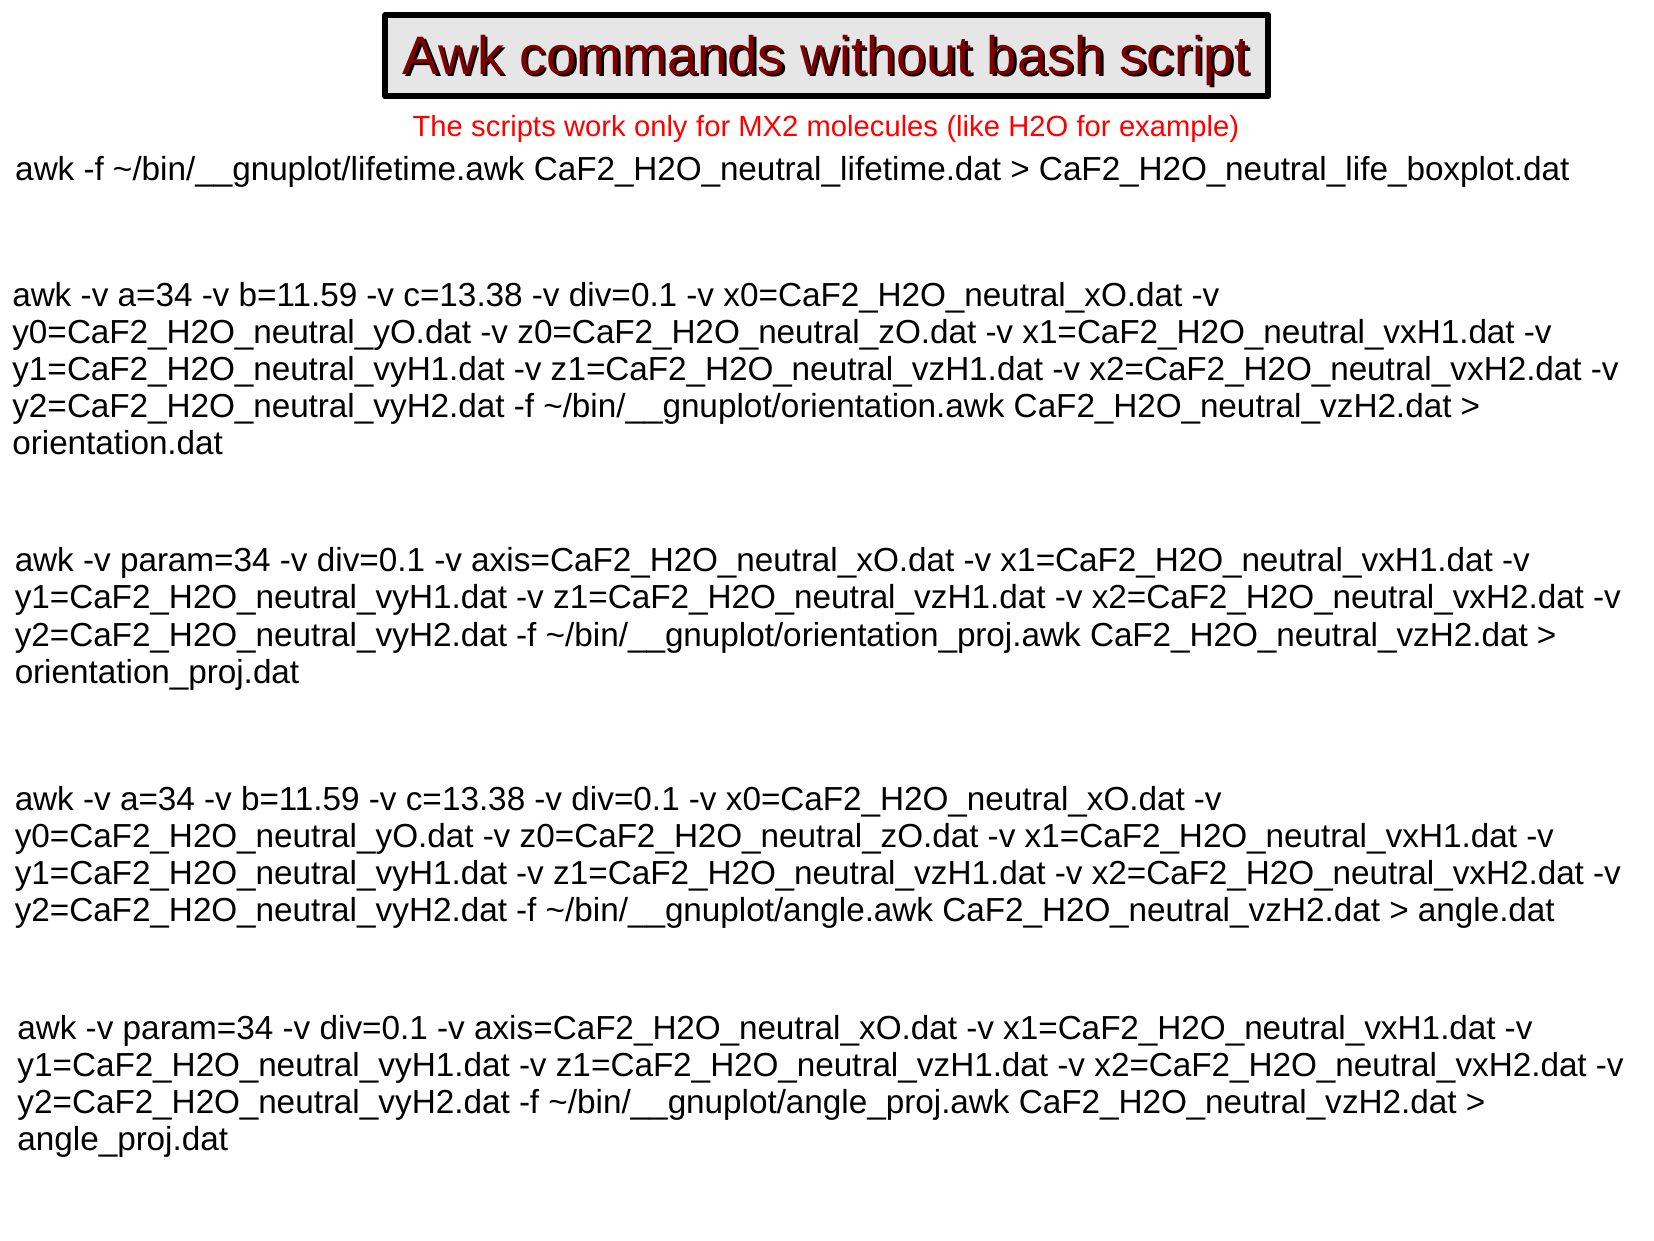

Awk commands without bash script
The scripts work only for MX2 molecules (like H2O for example)
awk -f ~/bin/__gnuplot/lifetime.awk CaF2_H2O_neutral_lifetime.dat > CaF2_H2O_neutral_life_boxplot.dat
awk -v a=34 -v b=11.59 -v c=13.38 -v div=0.1 -v x0=CaF2_H2O_neutral_xO.dat -v y0=CaF2_H2O_neutral_yO.dat -v z0=CaF2_H2O_neutral_zO.dat -v x1=CaF2_H2O_neutral_vxH1.dat -v y1=CaF2_H2O_neutral_vyH1.dat -v z1=CaF2_H2O_neutral_vzH1.dat -v x2=CaF2_H2O_neutral_vxH2.dat -v y2=CaF2_H2O_neutral_vyH2.dat -f ~/bin/__gnuplot/orientation.awk CaF2_H2O_neutral_vzH2.dat > orientation.dat
awk -v param=34 -v div=0.1 -v axis=CaF2_H2O_neutral_xO.dat -v x1=CaF2_H2O_neutral_vxH1.dat -v y1=CaF2_H2O_neutral_vyH1.dat -v z1=CaF2_H2O_neutral_vzH1.dat -v x2=CaF2_H2O_neutral_vxH2.dat -v y2=CaF2_H2O_neutral_vyH2.dat -f ~/bin/__gnuplot/orientation_proj.awk CaF2_H2O_neutral_vzH2.dat > orientation_proj.dat
awk -v a=34 -v b=11.59 -v c=13.38 -v div=0.1 -v x0=CaF2_H2O_neutral_xO.dat -v y0=CaF2_H2O_neutral_yO.dat -v z0=CaF2_H2O_neutral_zO.dat -v x1=CaF2_H2O_neutral_vxH1.dat -v y1=CaF2_H2O_neutral_vyH1.dat -v z1=CaF2_H2O_neutral_vzH1.dat -v x2=CaF2_H2O_neutral_vxH2.dat -v y2=CaF2_H2O_neutral_vyH2.dat -f ~/bin/__gnuplot/angle.awk CaF2_H2O_neutral_vzH2.dat > angle.dat
awk -v param=34 -v div=0.1 -v axis=CaF2_H2O_neutral_xO.dat -v x1=CaF2_H2O_neutral_vxH1.dat -v y1=CaF2_H2O_neutral_vyH1.dat -v z1=CaF2_H2O_neutral_vzH1.dat -v x2=CaF2_H2O_neutral_vxH2.dat -v y2=CaF2_H2O_neutral_vyH2.dat -f ~/bin/__gnuplot/angle_proj.awk CaF2_H2O_neutral_vzH2.dat > angle_proj.dat